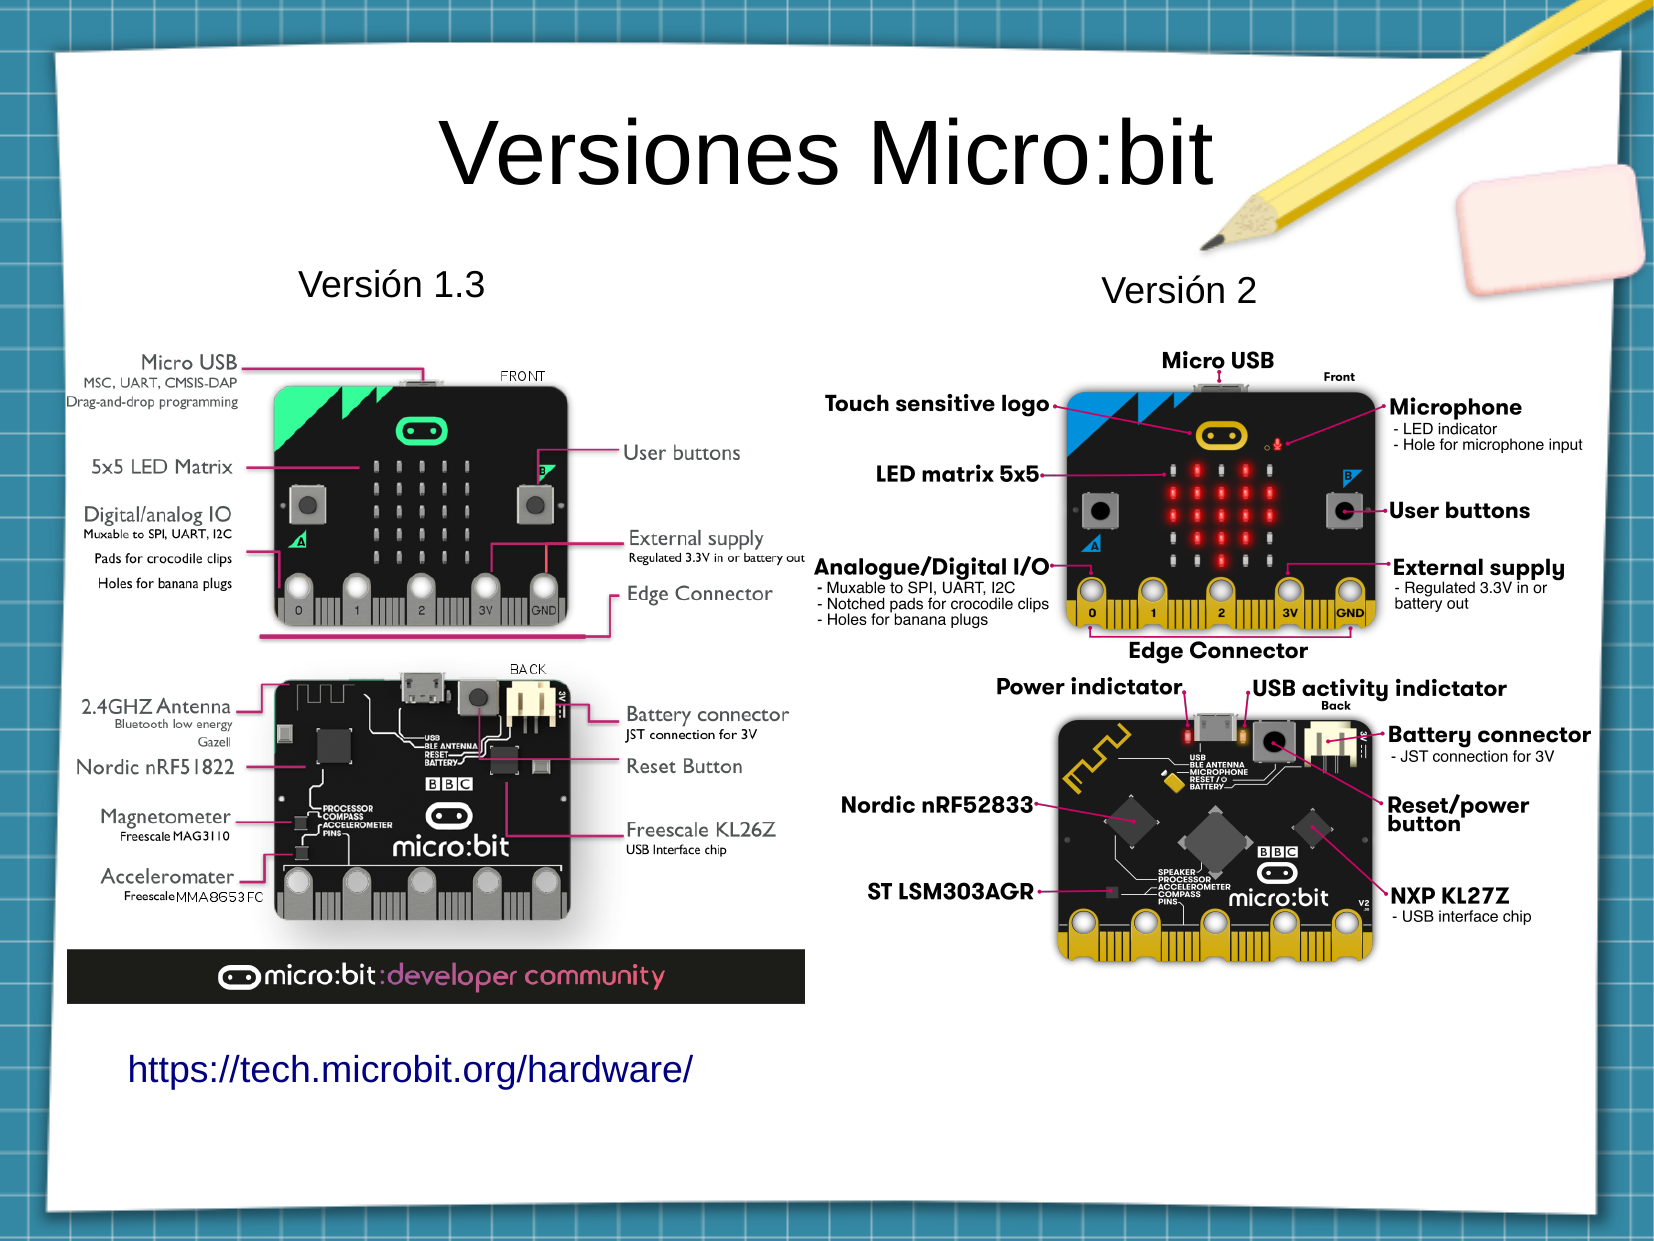

# Versiones Micro:bit
Versión 1.3
Versión 2
https://tech.microbit.org/hardware/